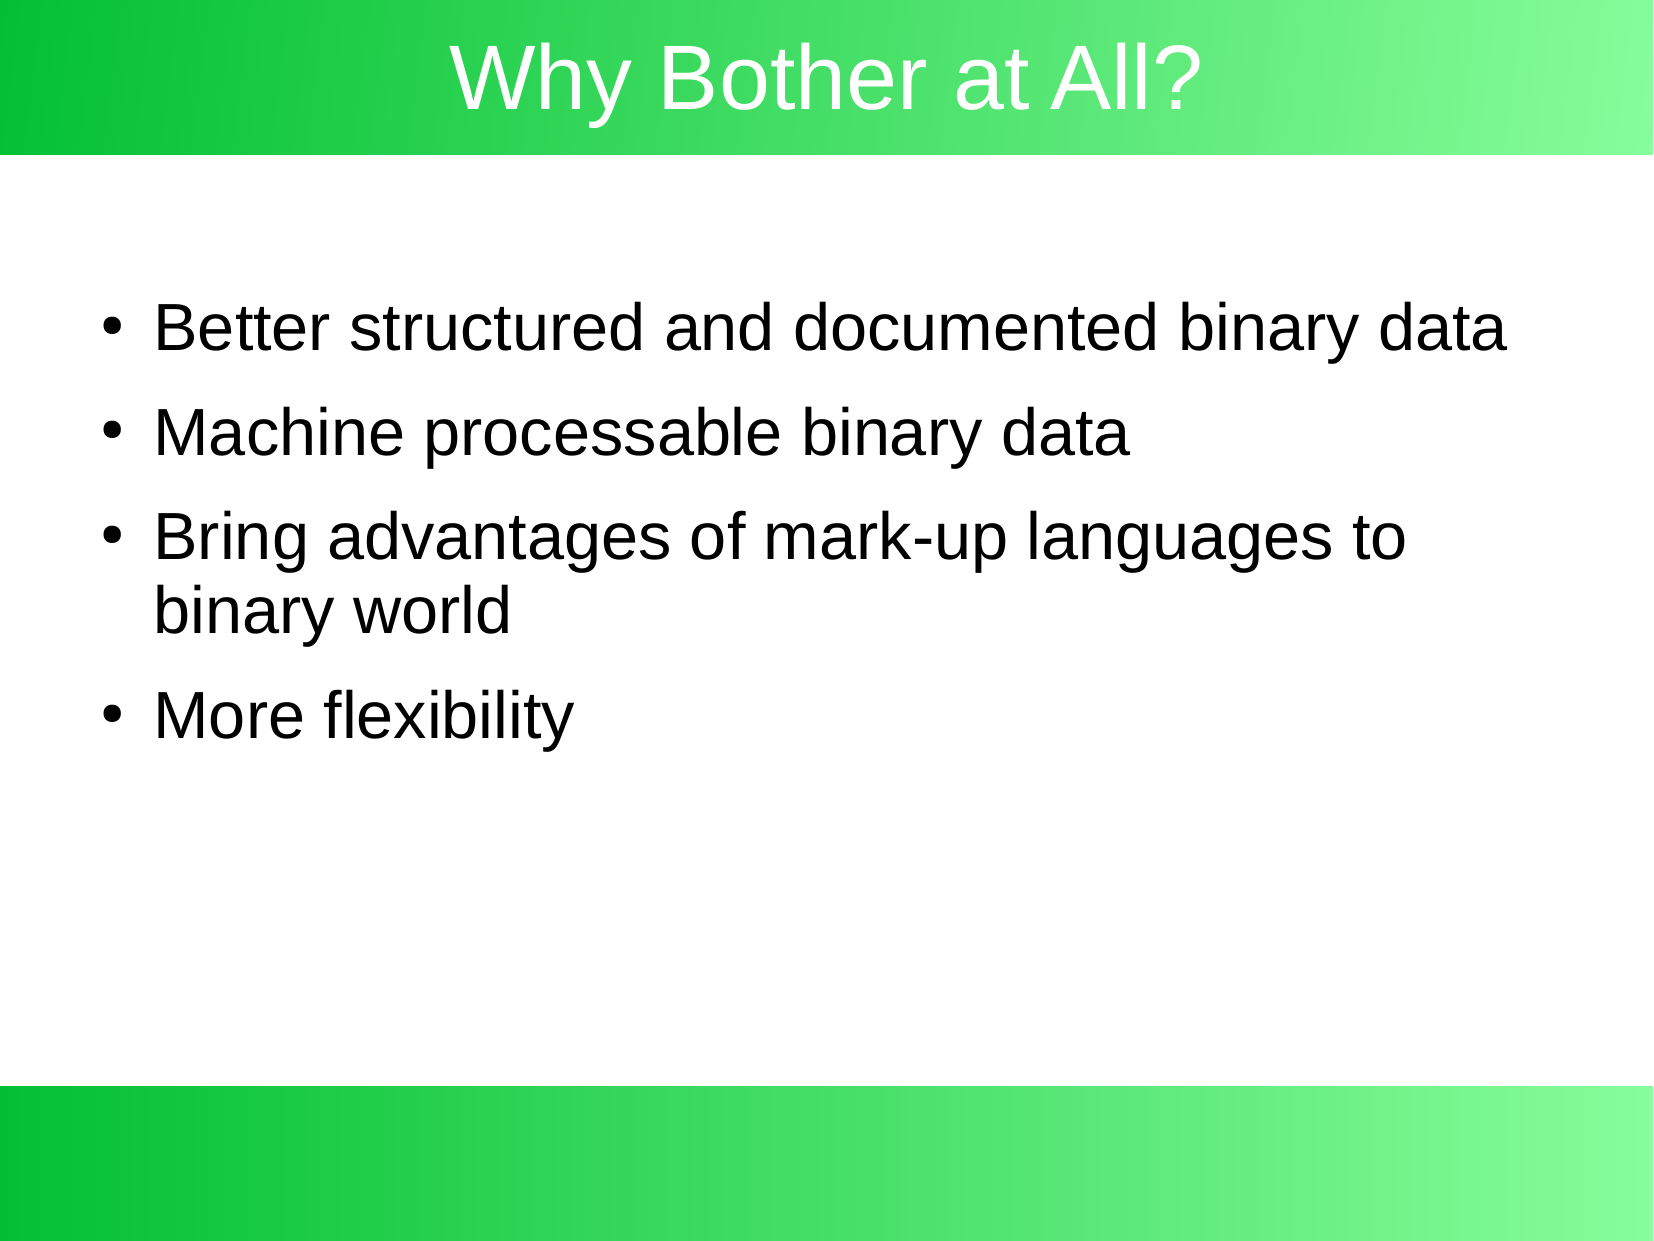

# Why Bother at All?
Better structured and documented binary data
Machine processable binary data
Bring advantages of mark-up languages to binary world
More flexibility